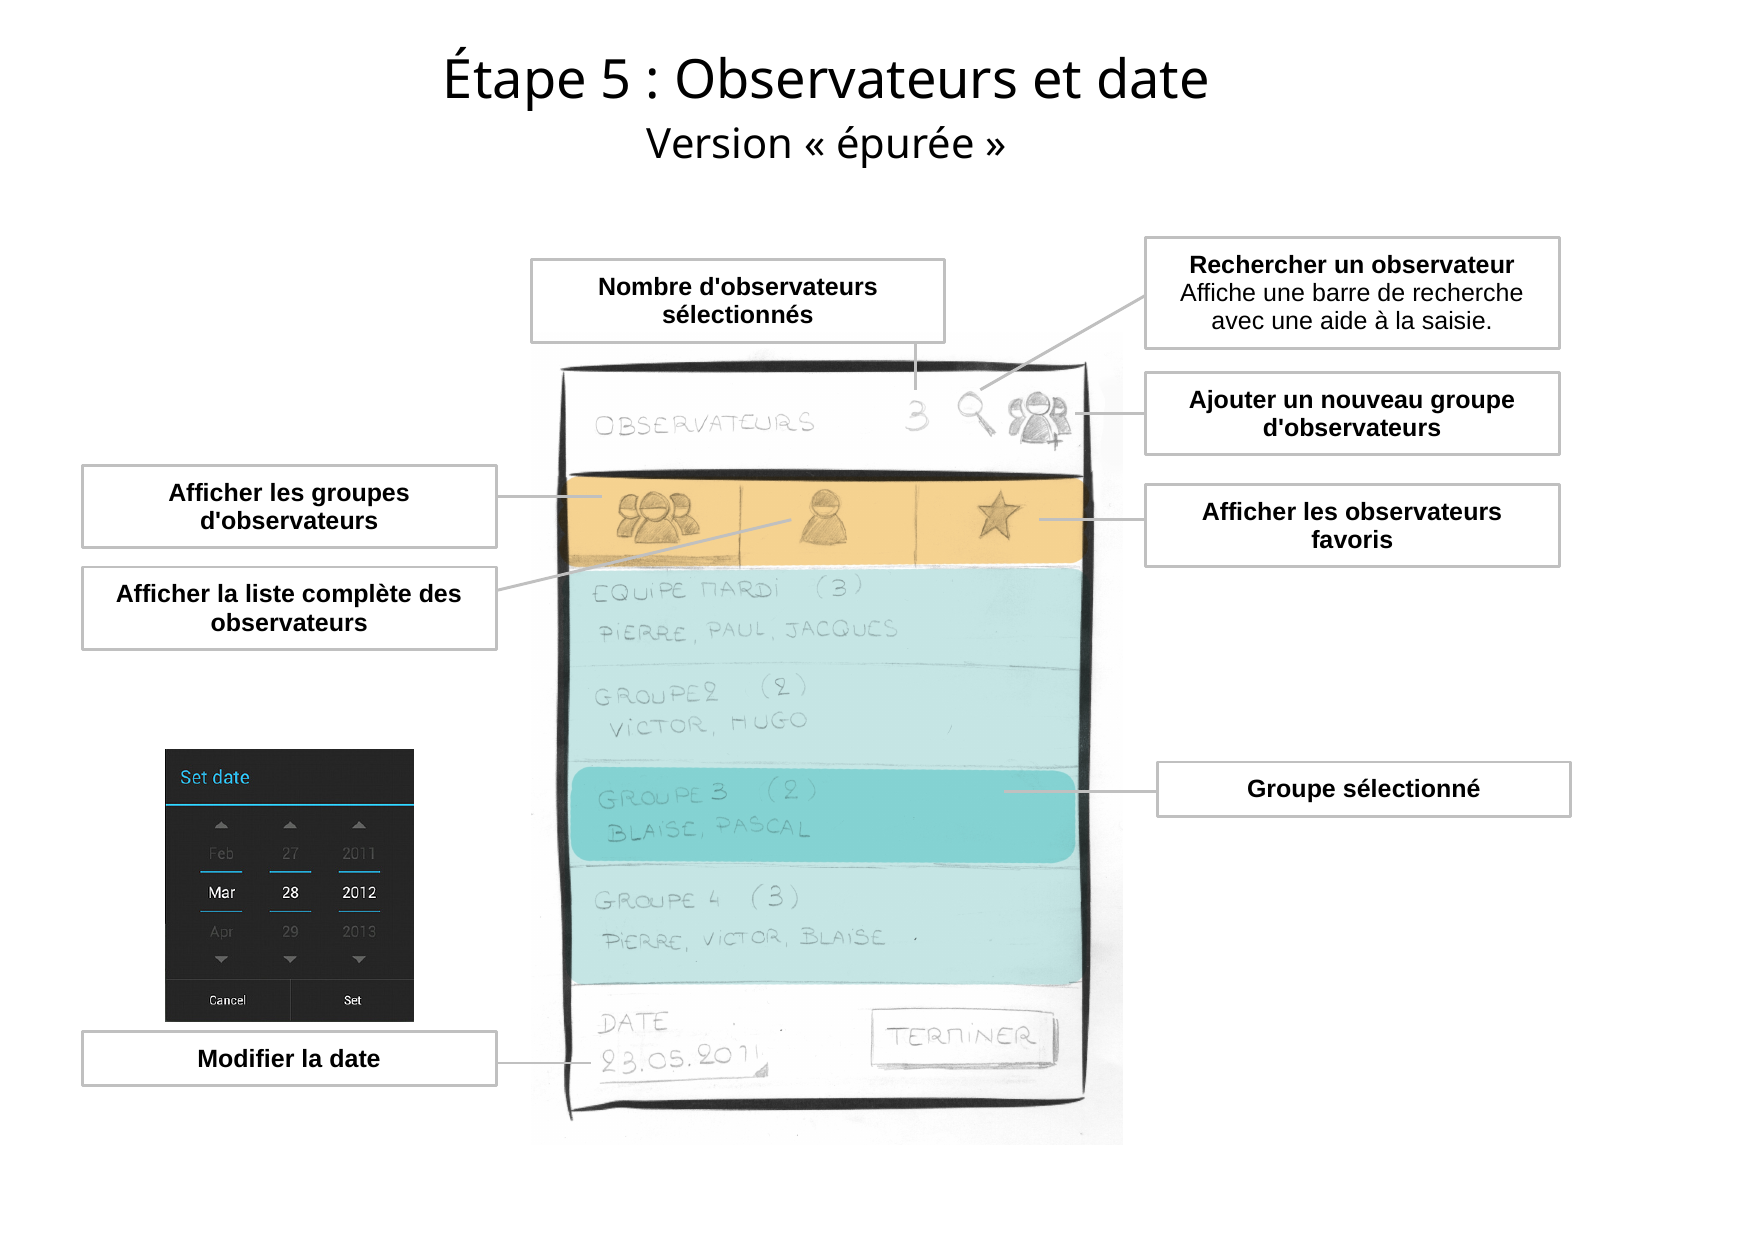

Étape 5 : Observateurs et date
Version « épurée »
# Rechercher un observateur Affiche une barre de recherche avec une aide à la saisie.
Nombre d'observateurs sélectionnés
Ajouter un nouveau groupe d'observateurs
Afficher les groupes d'observateurs
Afficher les observateurs favoris
Afficher la liste complète des observateurs
Groupe sélectionné
Modifier la date